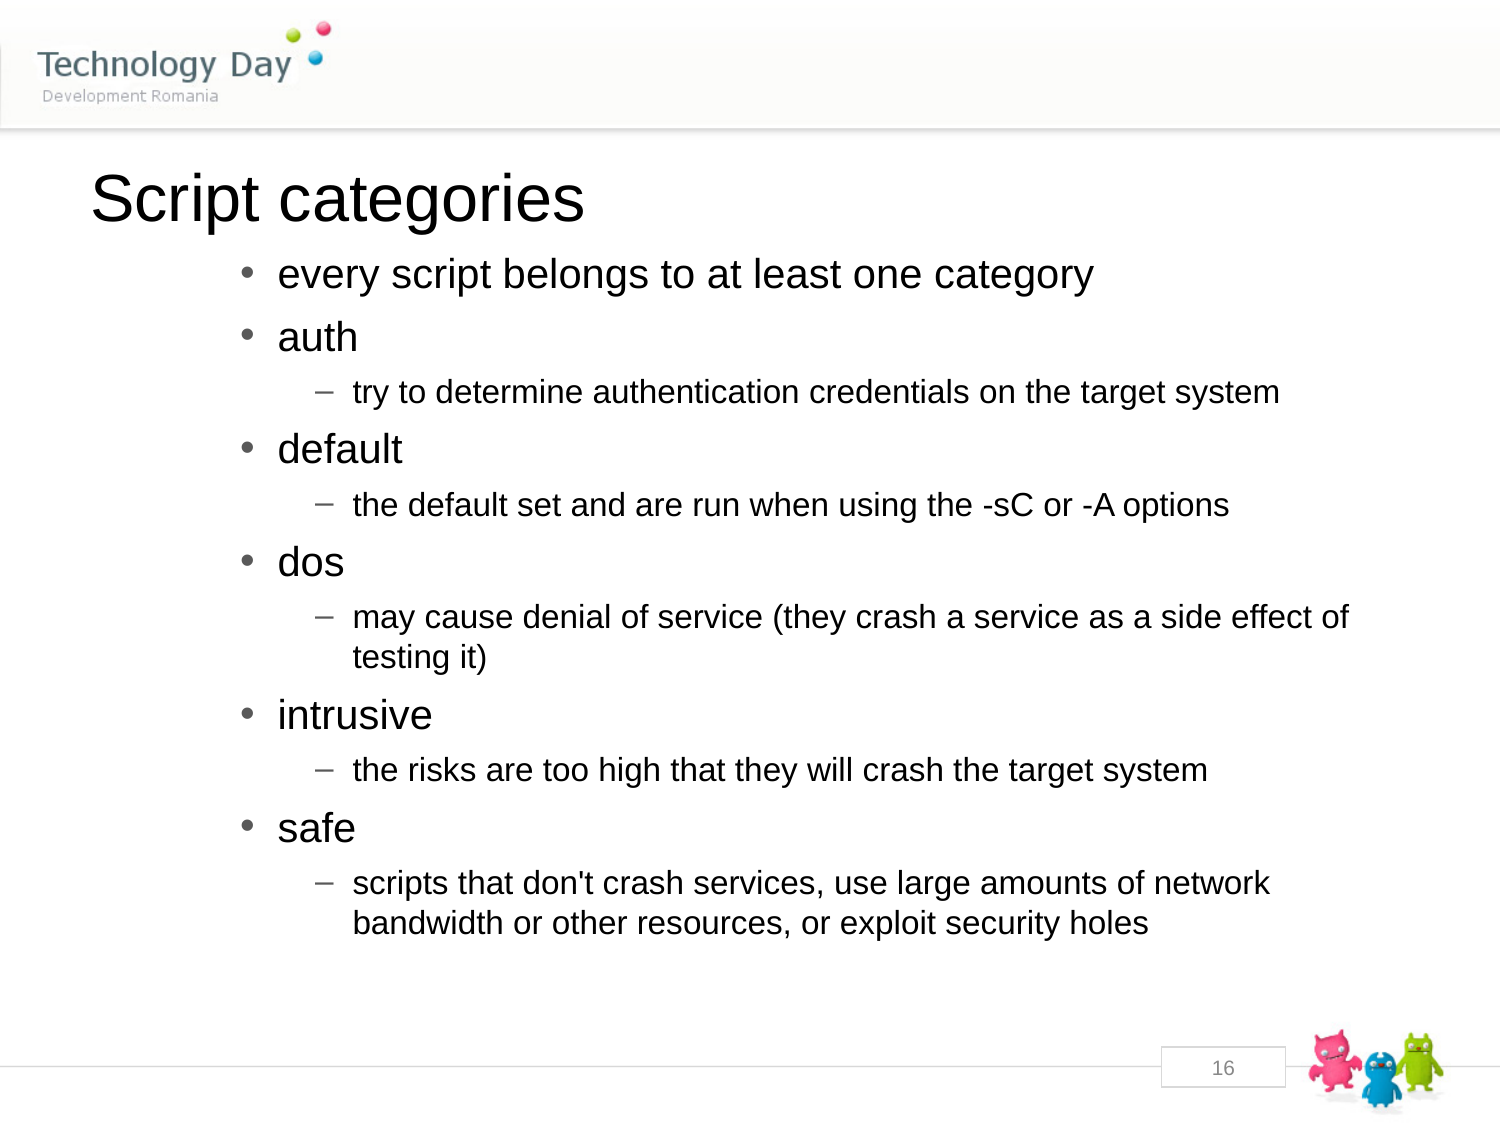

Script categories
every script belongs to at least one category
auth
try to determine authentication credentials on the target system
default
the default set and are run when using the -sC or -A options
dos
may cause denial of service (they crash a service as a side effect of testing it)
intrusive
the risks are too high that they will crash the target system
safe
scripts that don't crash services, use large amounts of network bandwidth or other resources, or exploit security holes
#